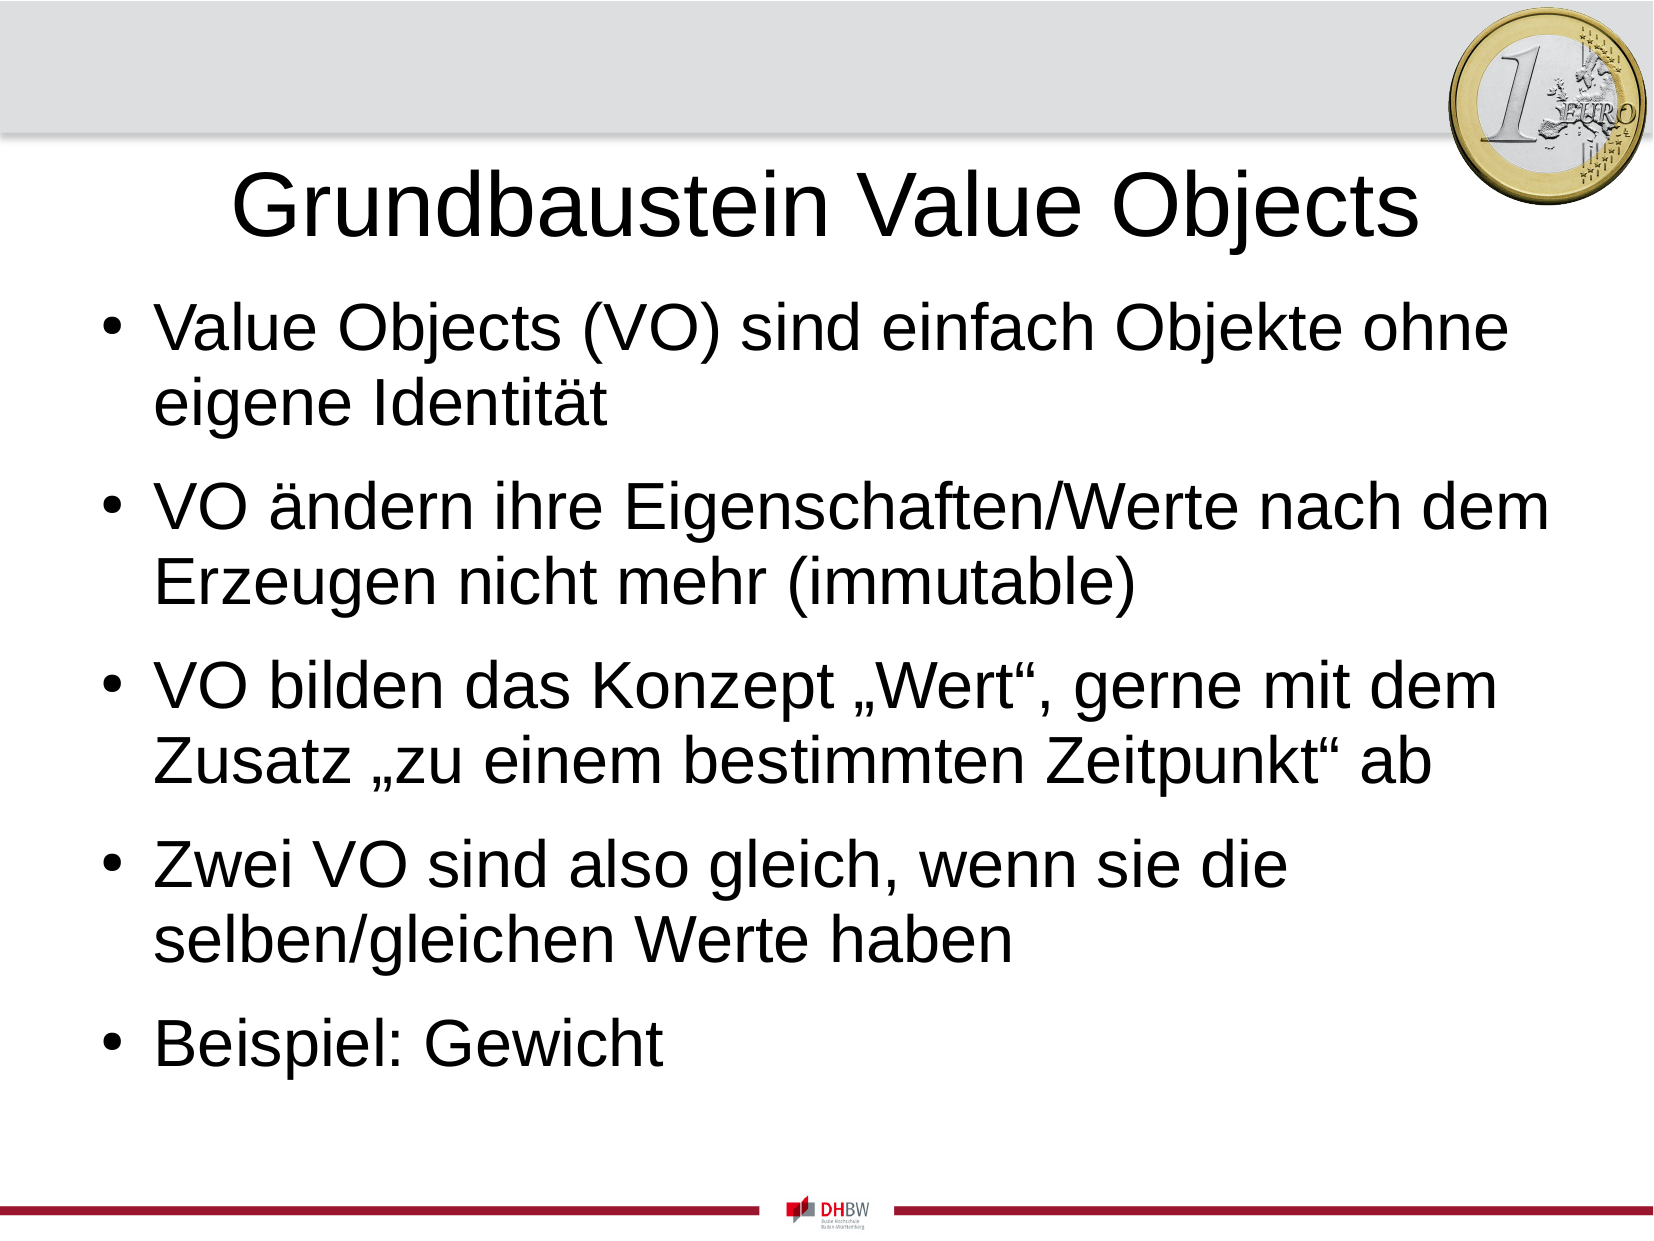

# Grundbaustein Value Objects
Value Objects (VO) sind einfach Objekte ohne eigene Identität
VO ändern ihre Eigenschaften/Werte nach dem Erzeugen nicht mehr (immutable)
VO bilden das Konzept „Wert“, gerne mit dem Zusatz „zu einem bestimmten Zeitpunkt“ ab
Zwei VO sind also gleich, wenn sie die selben/gleichen Werte haben
Beispiel: Gewicht